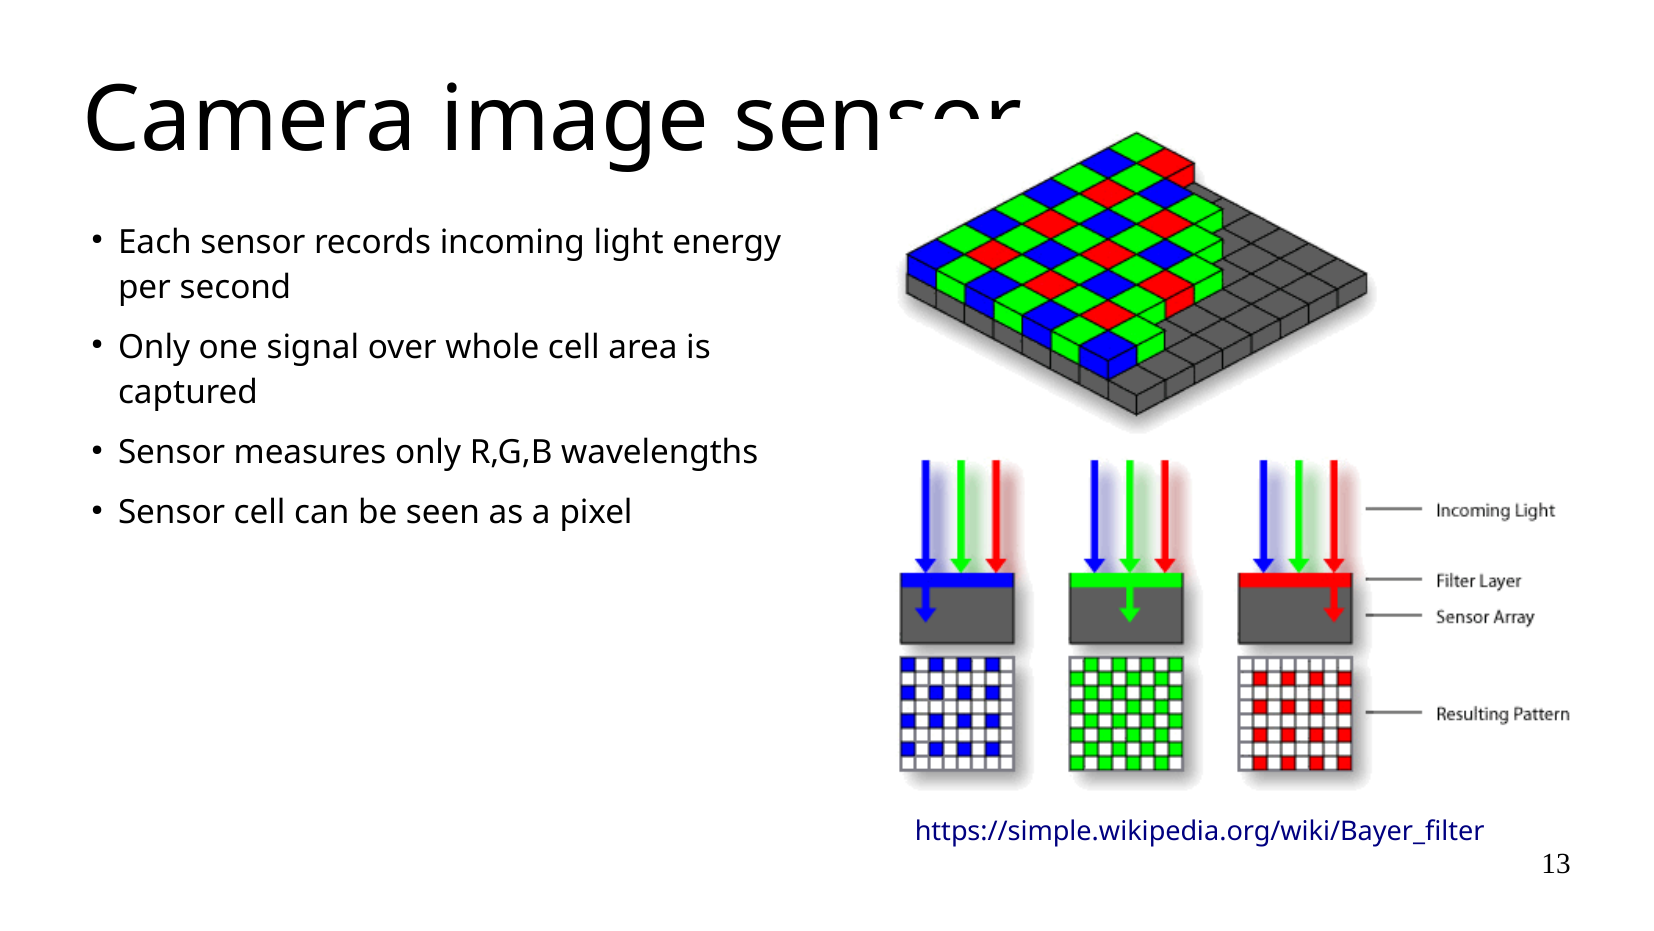

# Camera image sensor
Each sensor records incoming light energy per second
Only one signal over whole cell area is captured
Sensor measures only R,G,B wavelengths
Sensor cell can be seen as a pixel
https://simple.wikipedia.org/wiki/Bayer_filter
13